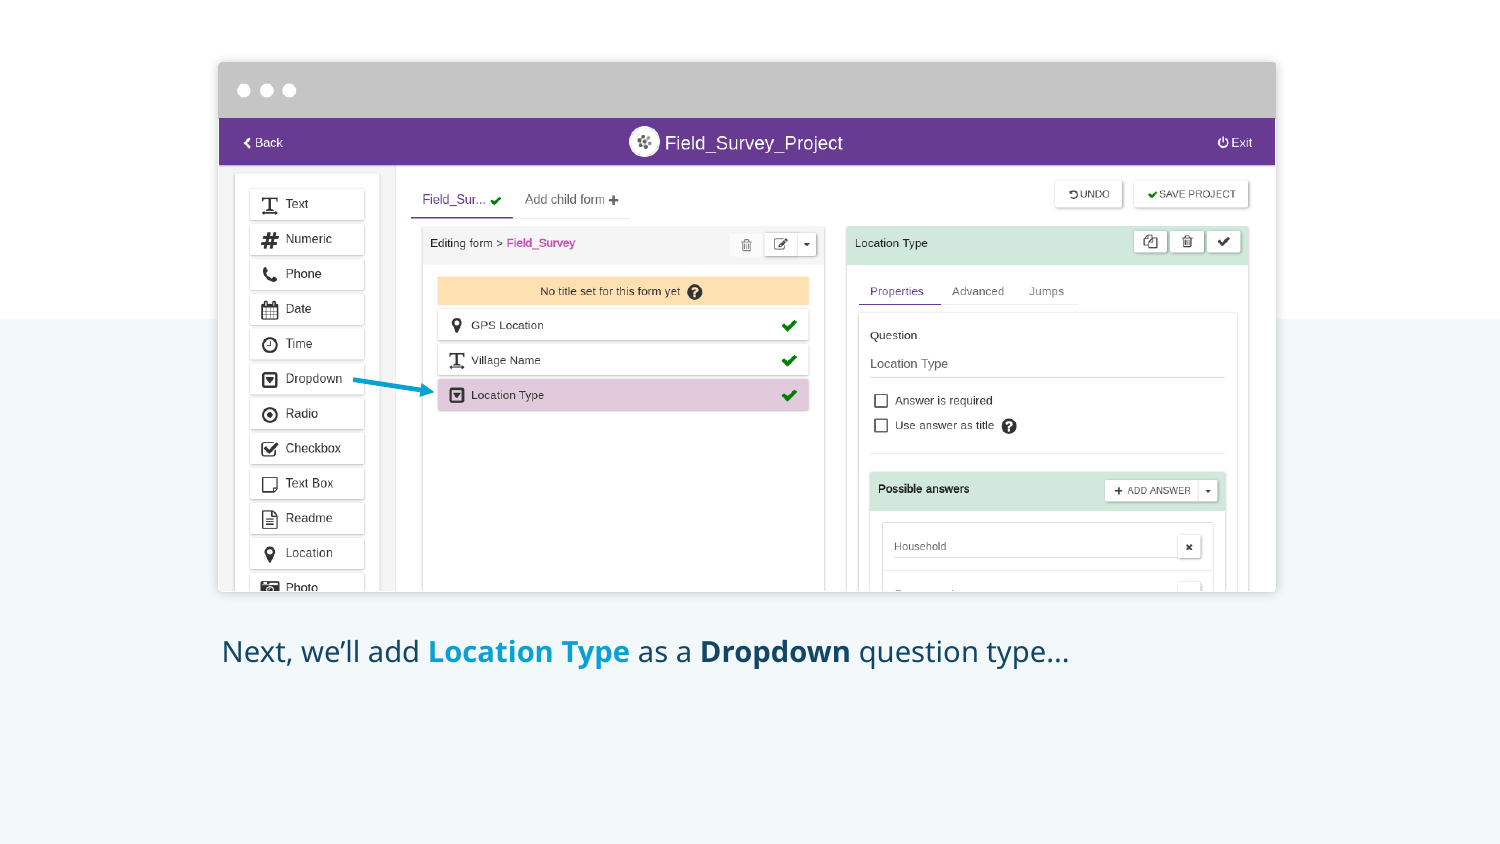

Next, we’ll add Location Type as a Dropdown question type...